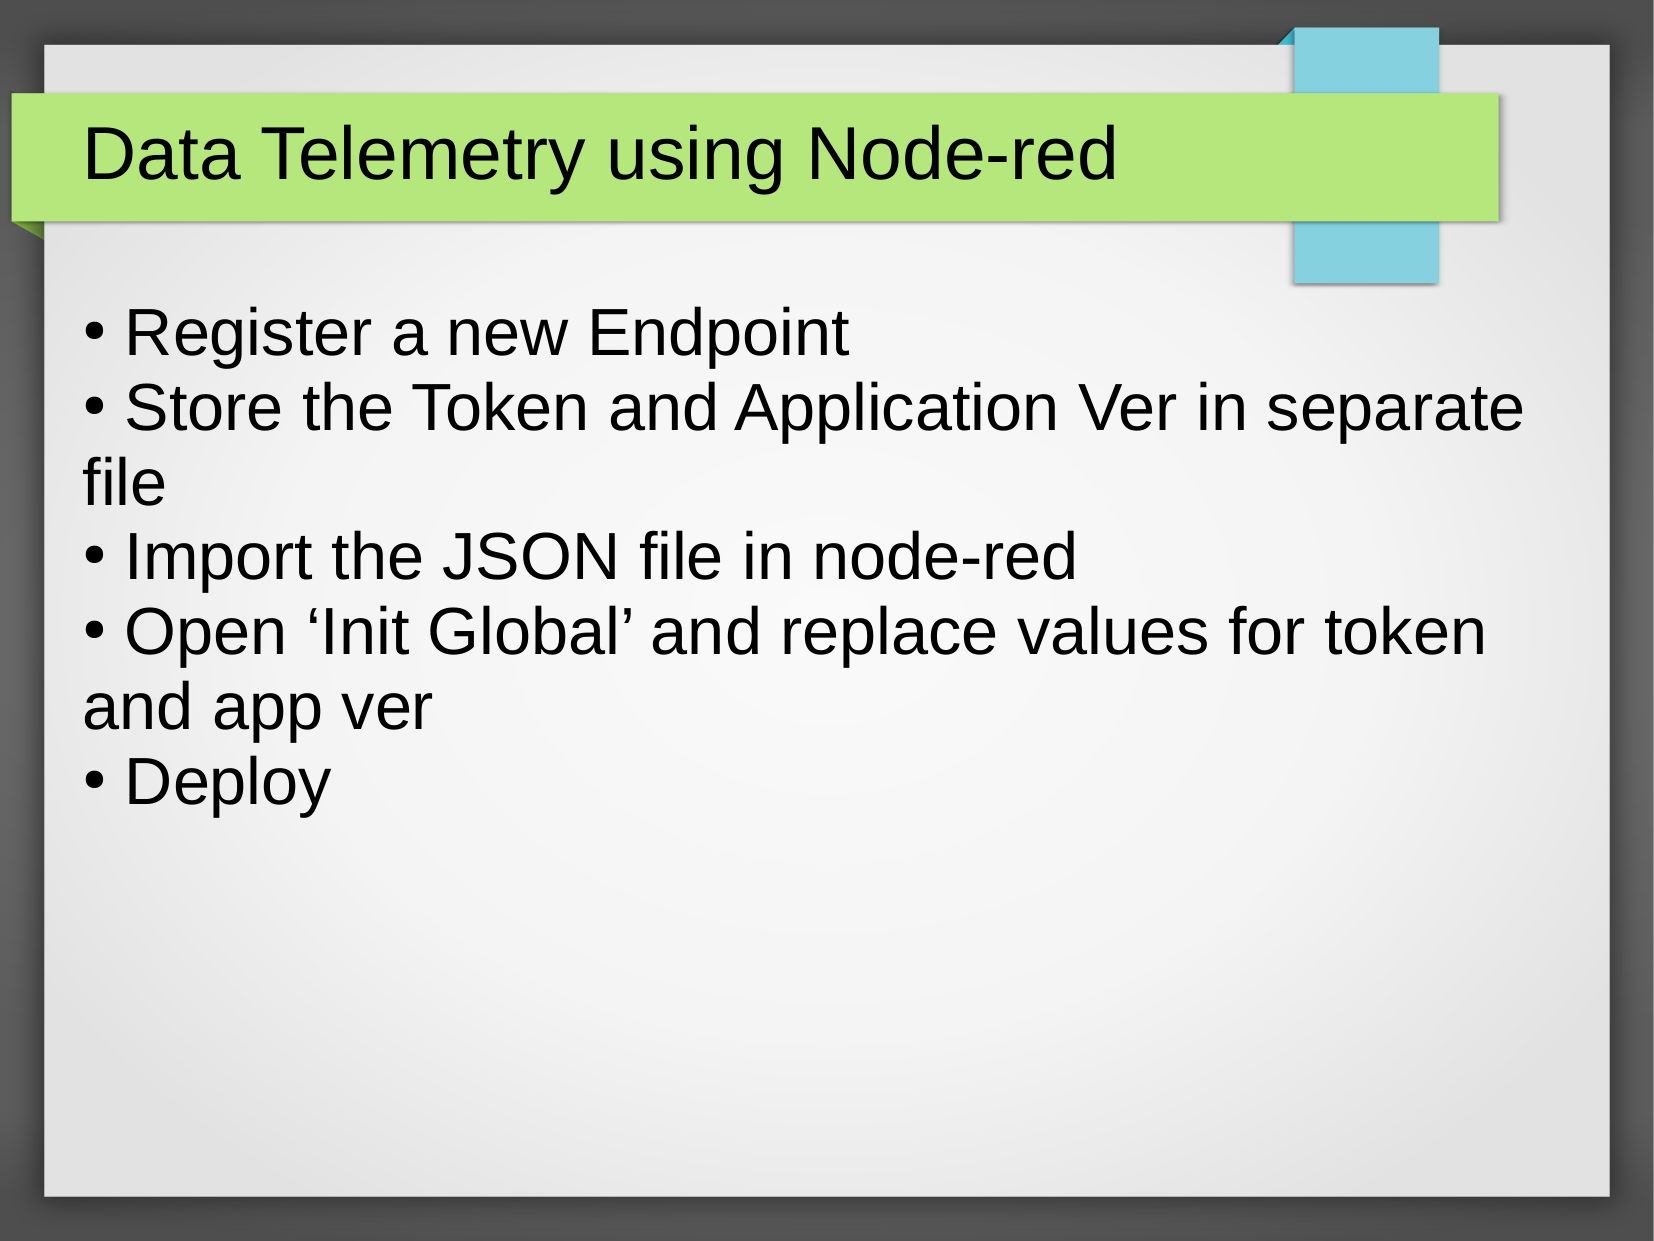

# Data Telemetry using Node-red
 Register a new Endpoint
 Store the Token and Application Ver in separate file
 Import the JSON file in node-red
 Open ‘Init Global’ and replace values for token and app ver
 Deploy